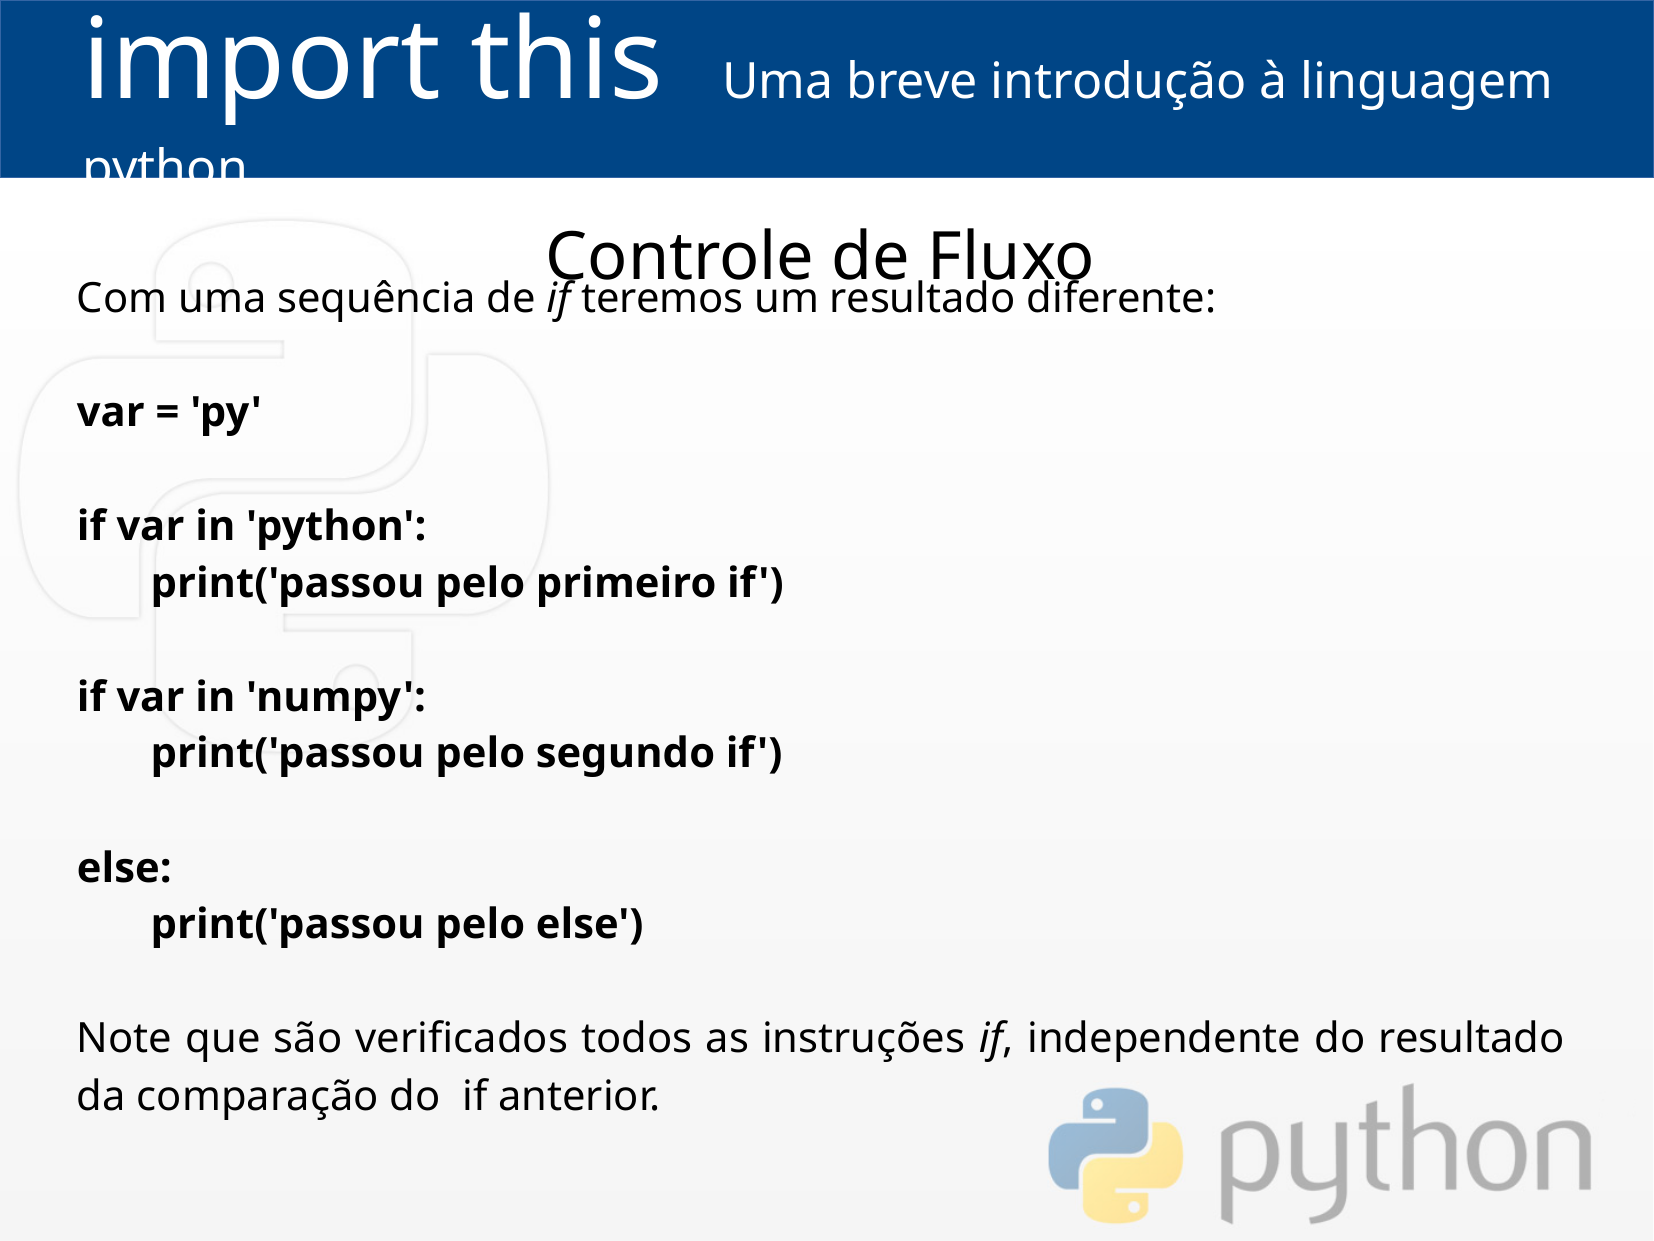

import this Uma breve introdução à linguagem python
Controle de Fluxo
# Com uma sequência de if teremos um resultado diferente:
var = 'py'
if var in 'python':
	print('passou pelo primeiro if')
if var in 'numpy':
	print('passou pelo segundo if')
else:
	print('passou pelo else')
Note que são verificados todos as instruções if, independente do resultado da comparação do if anterior.